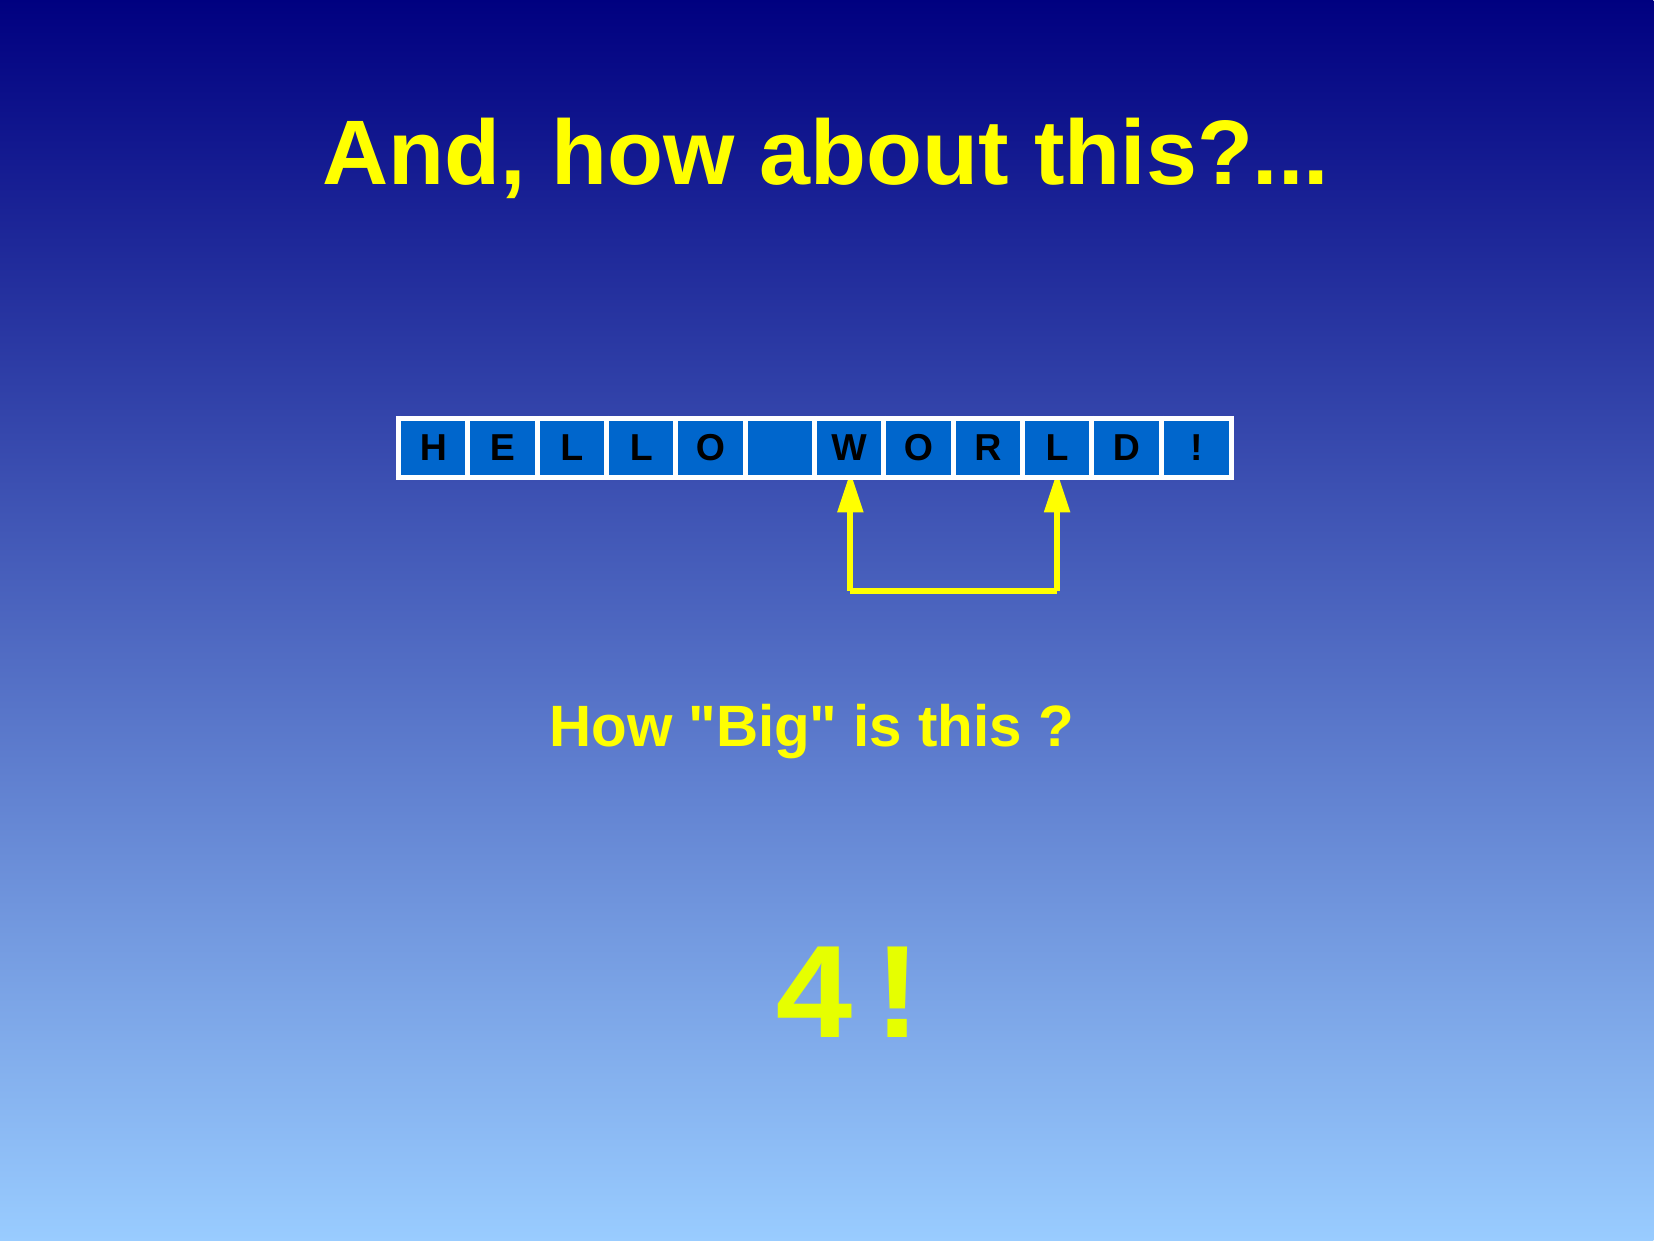

# And, how about this?...
| H | E | L | L | O | | W | O | R | L | D | ! |
| --- | --- | --- | --- | --- | --- | --- | --- | --- | --- | --- | --- |
How "Big" is this ?
4!